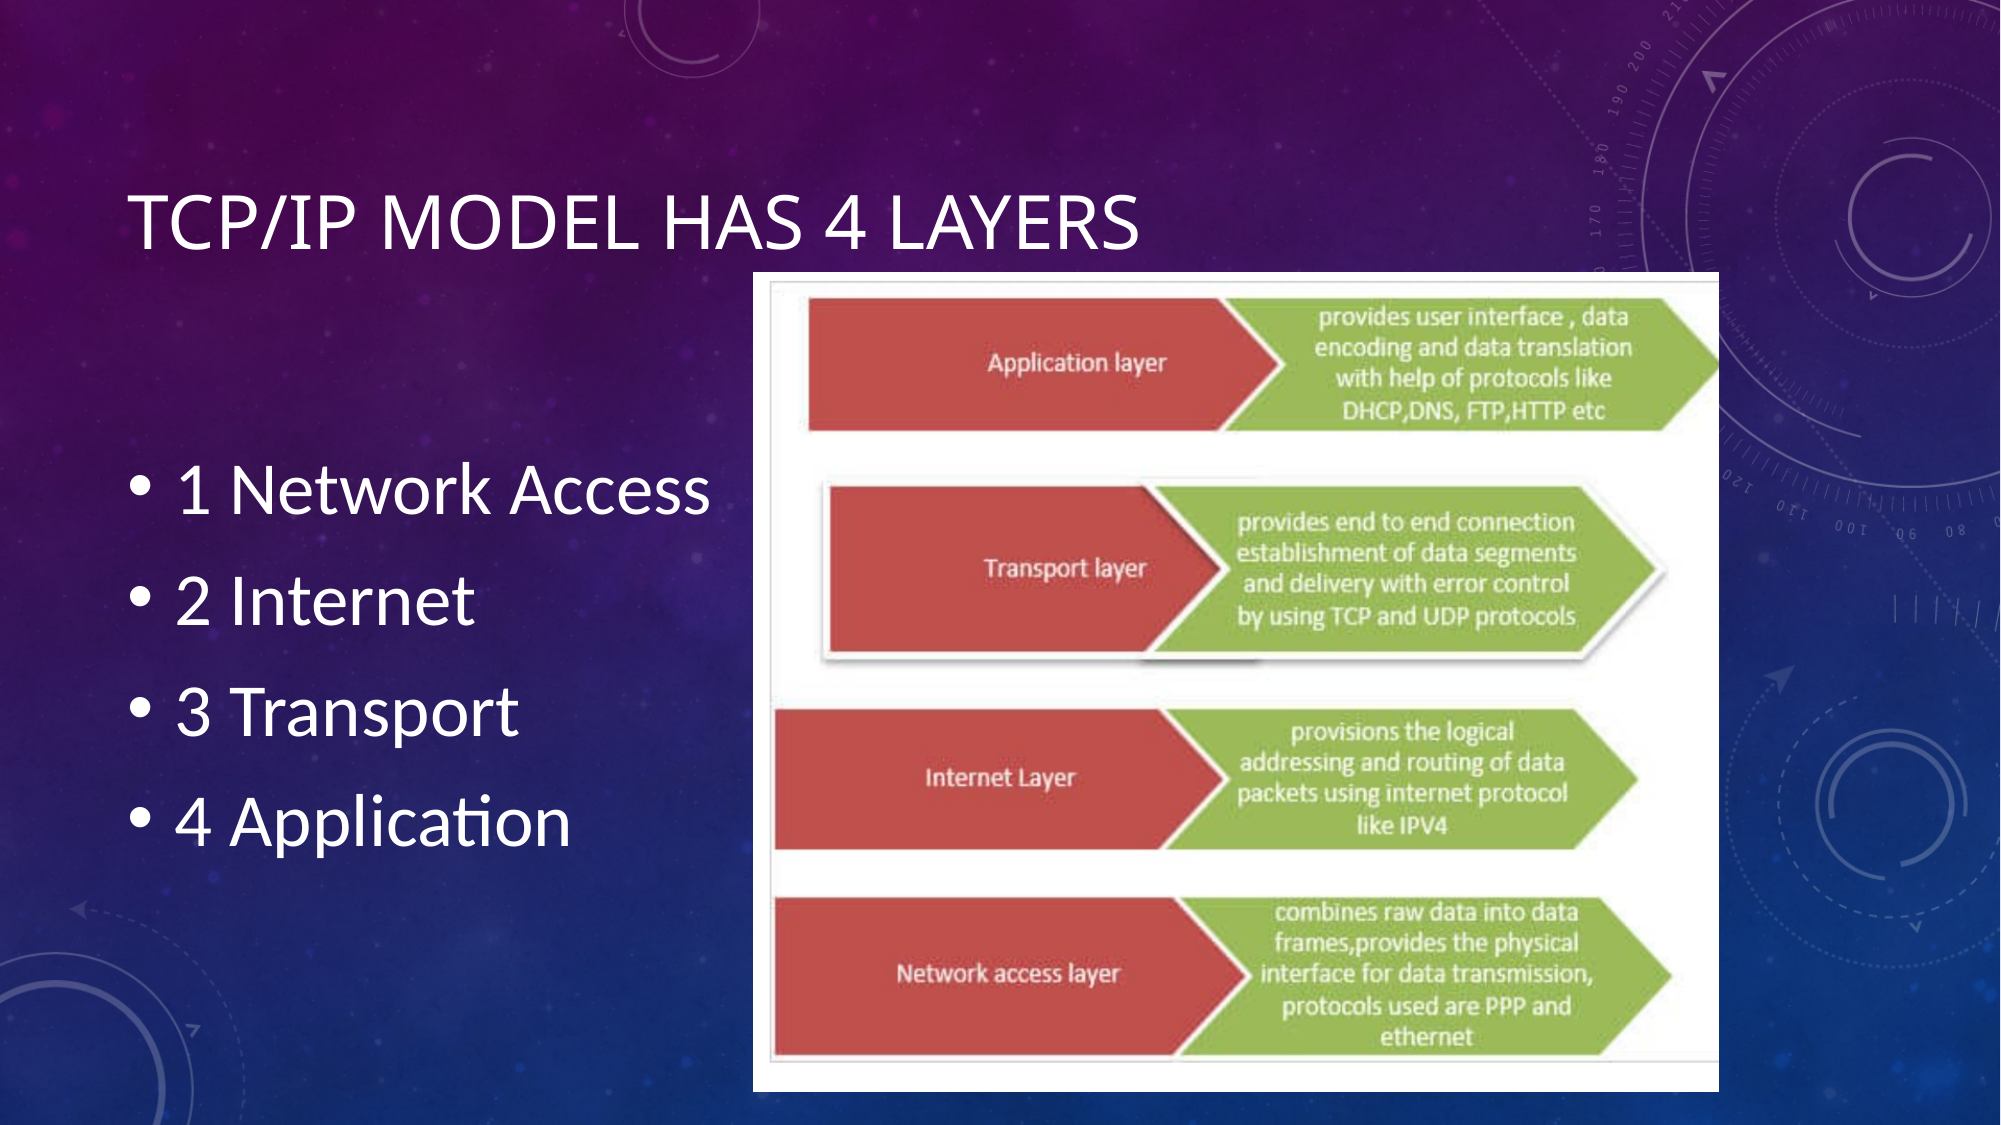

# TCP/IP Model has 4 layers
1 Network Access
2 Internet
3 Transport
4 Application